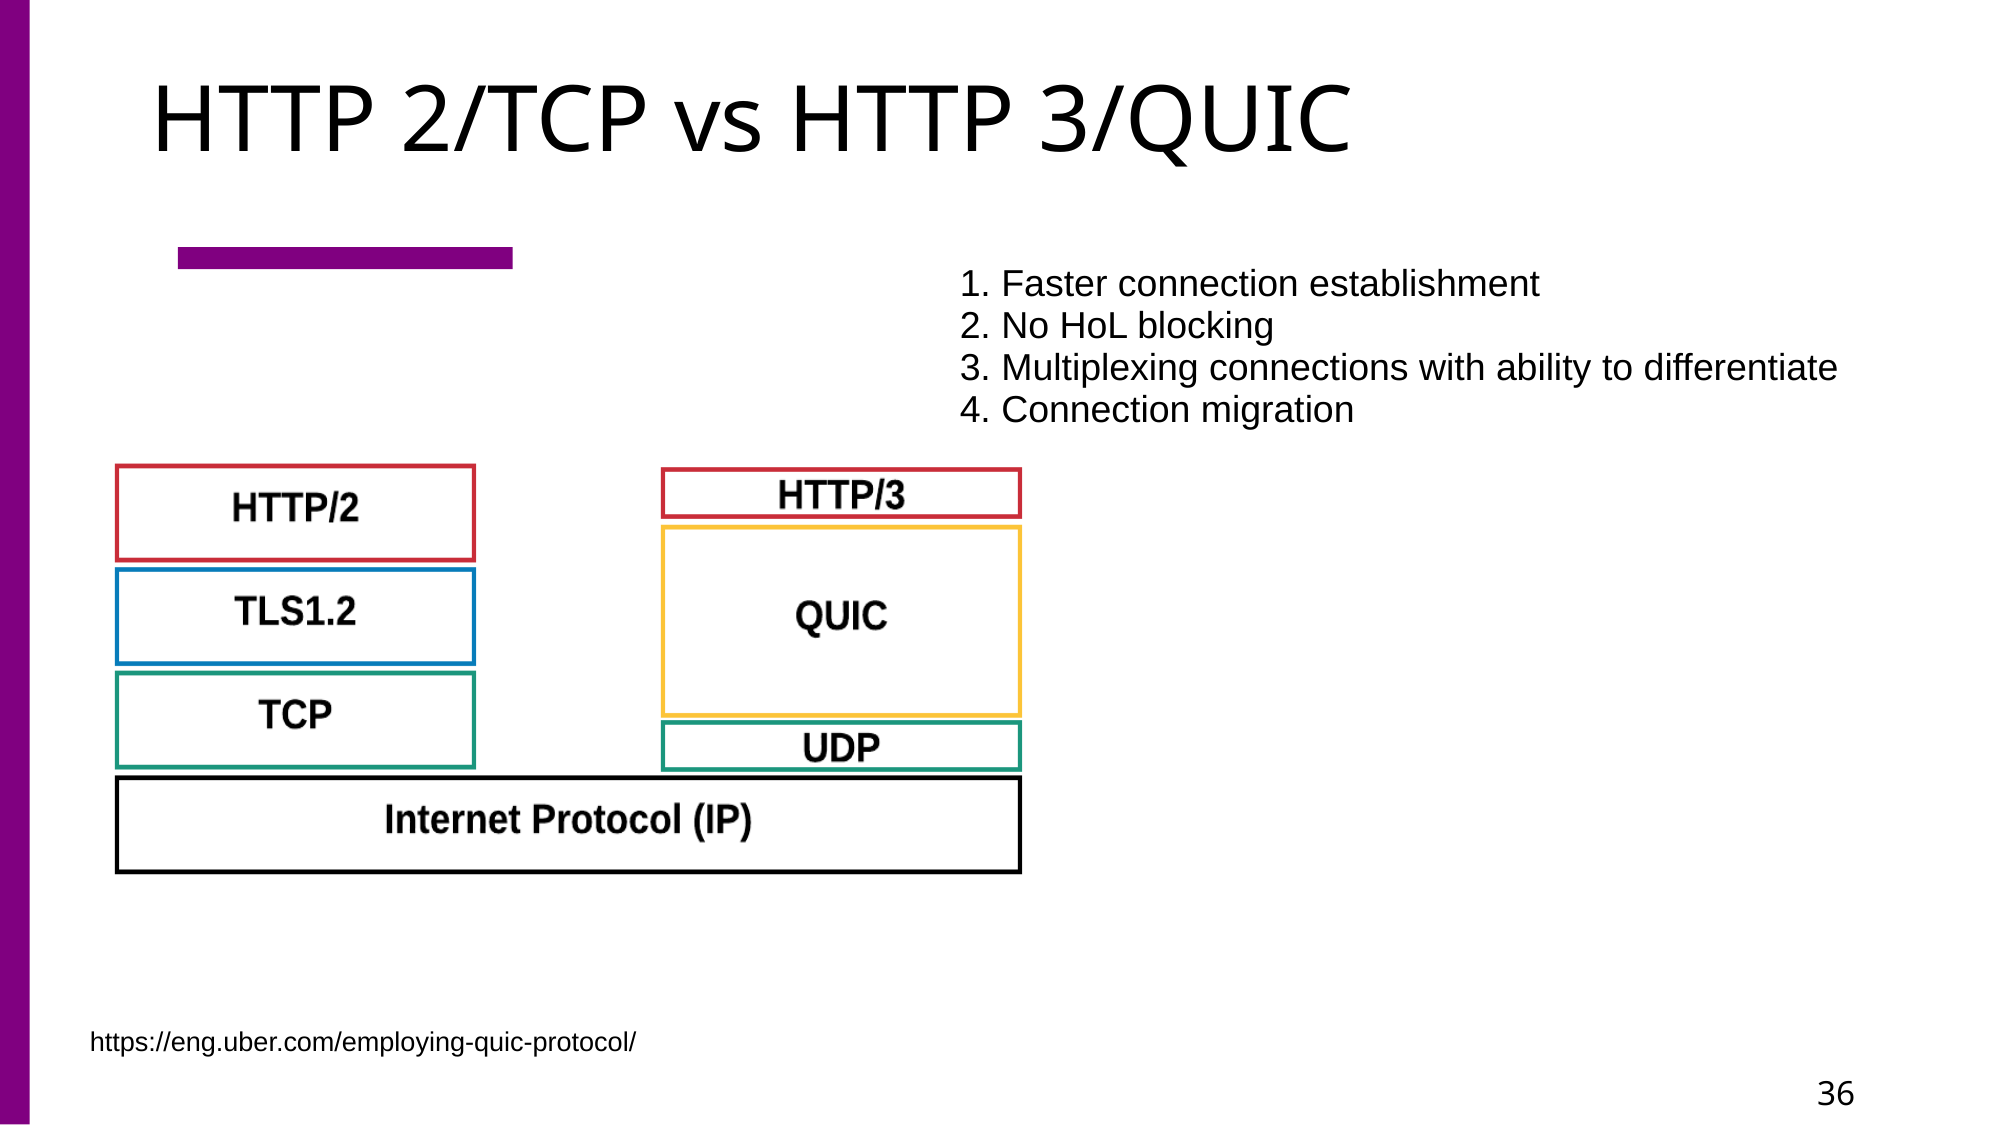

# HTTP 2/TCP vs HTTP 3/QUIC
1. Faster connection establishment
2. No HoL blocking
3. Multiplexing connections with ability to differentiate
4. Connection migration
https://eng.uber.com/employing-quic-protocol/